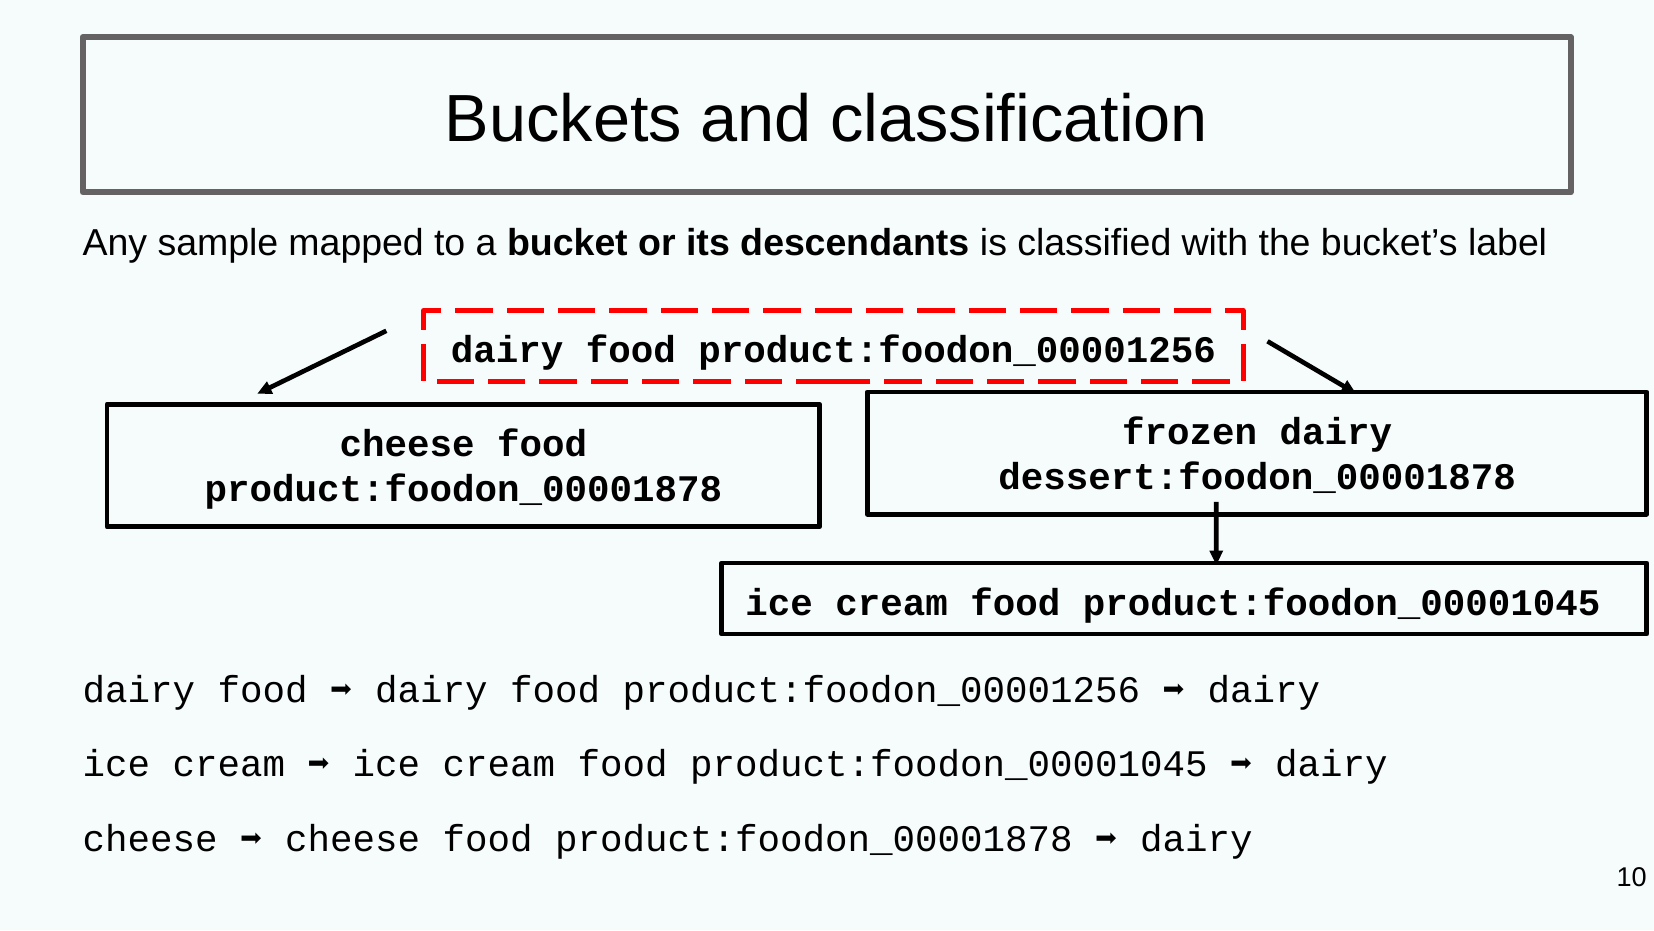

Buckets and classification
Any sample mapped to a bucket or its descendants is classified with the bucket’s label
dairy food ➡ dairy food product:foodon_00001256 ➡ dairy
ice cream ➡ ice cream food product:foodon_00001045 ➡ dairy
cheese ➡ cheese food product:foodon_00001878 ➡ dairy
dairy food product:foodon_00001256
frozen dairy dessert:foodon_00001878
cheese food product:foodon_00001878
ice cream food product:foodon_00001045